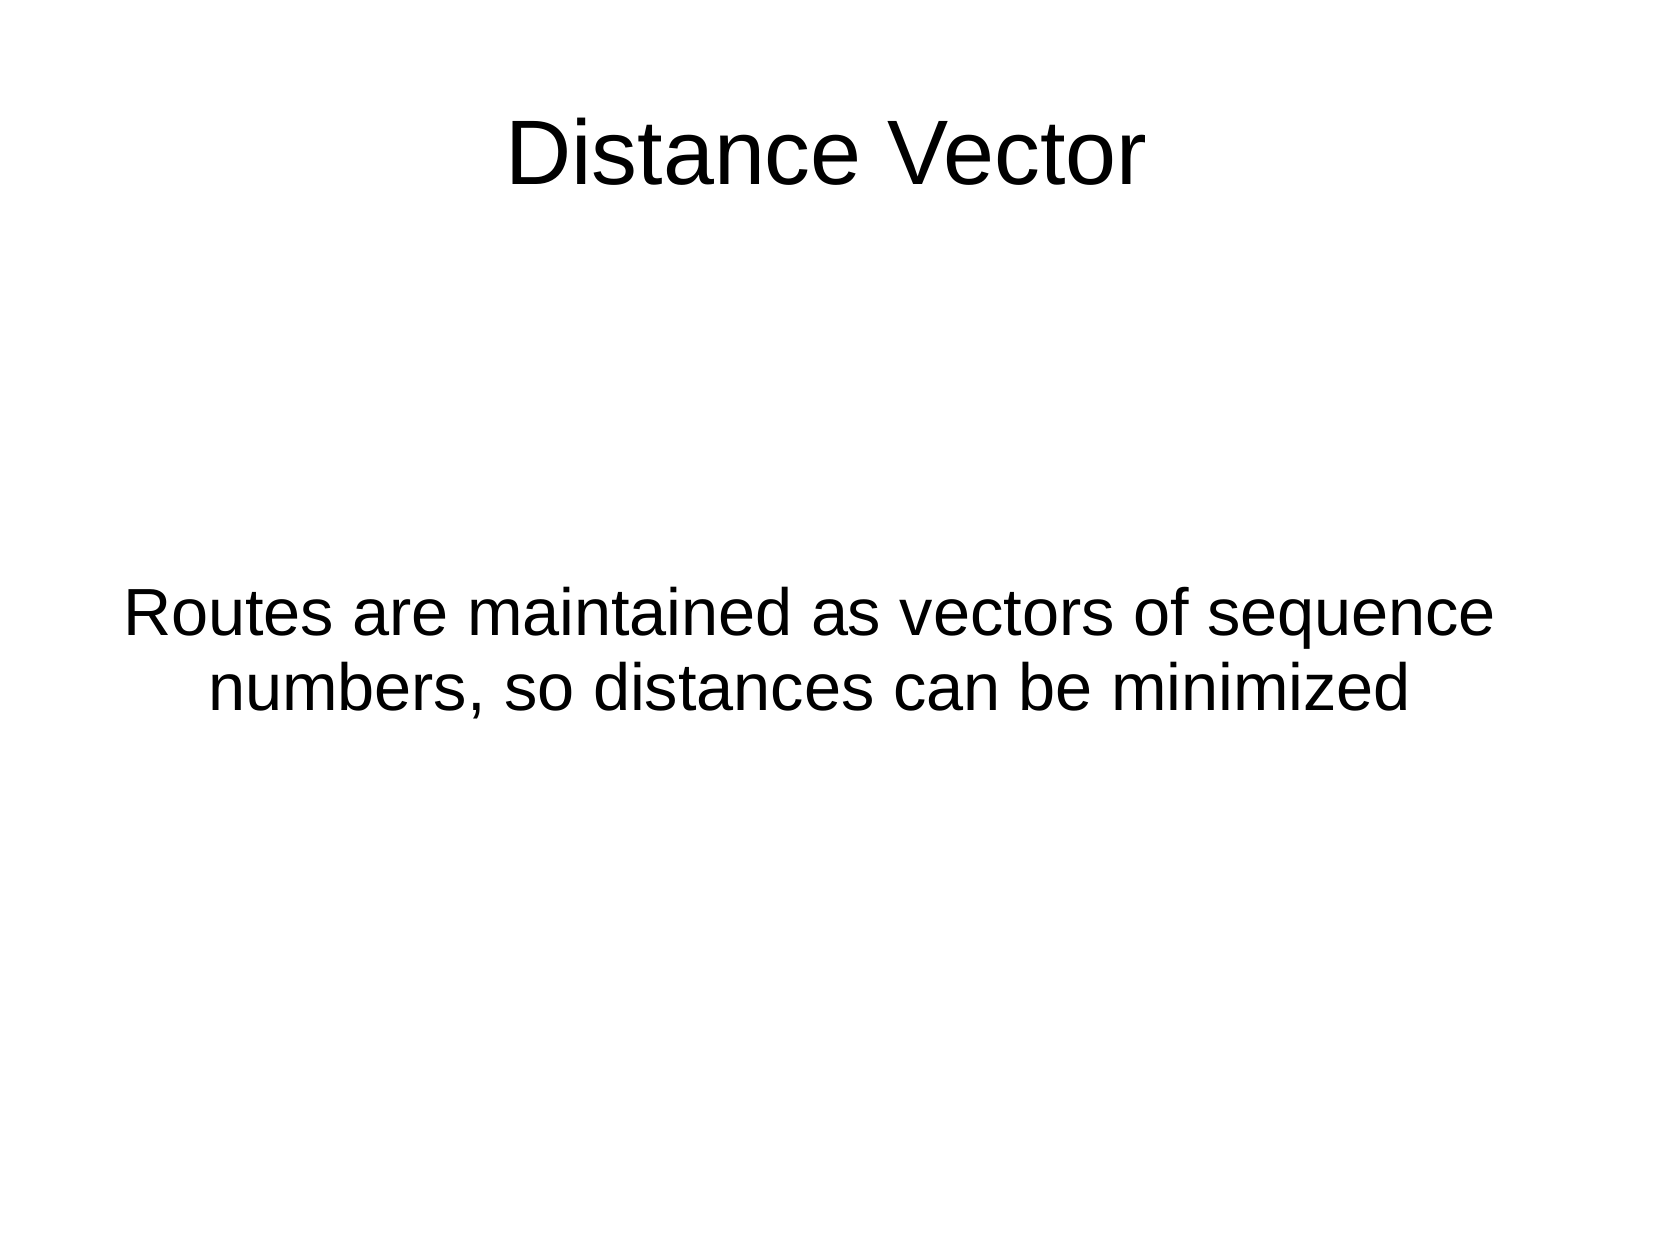

# Distance Vector
Routes are maintained as vectors of sequence numbers, so distances can be minimized